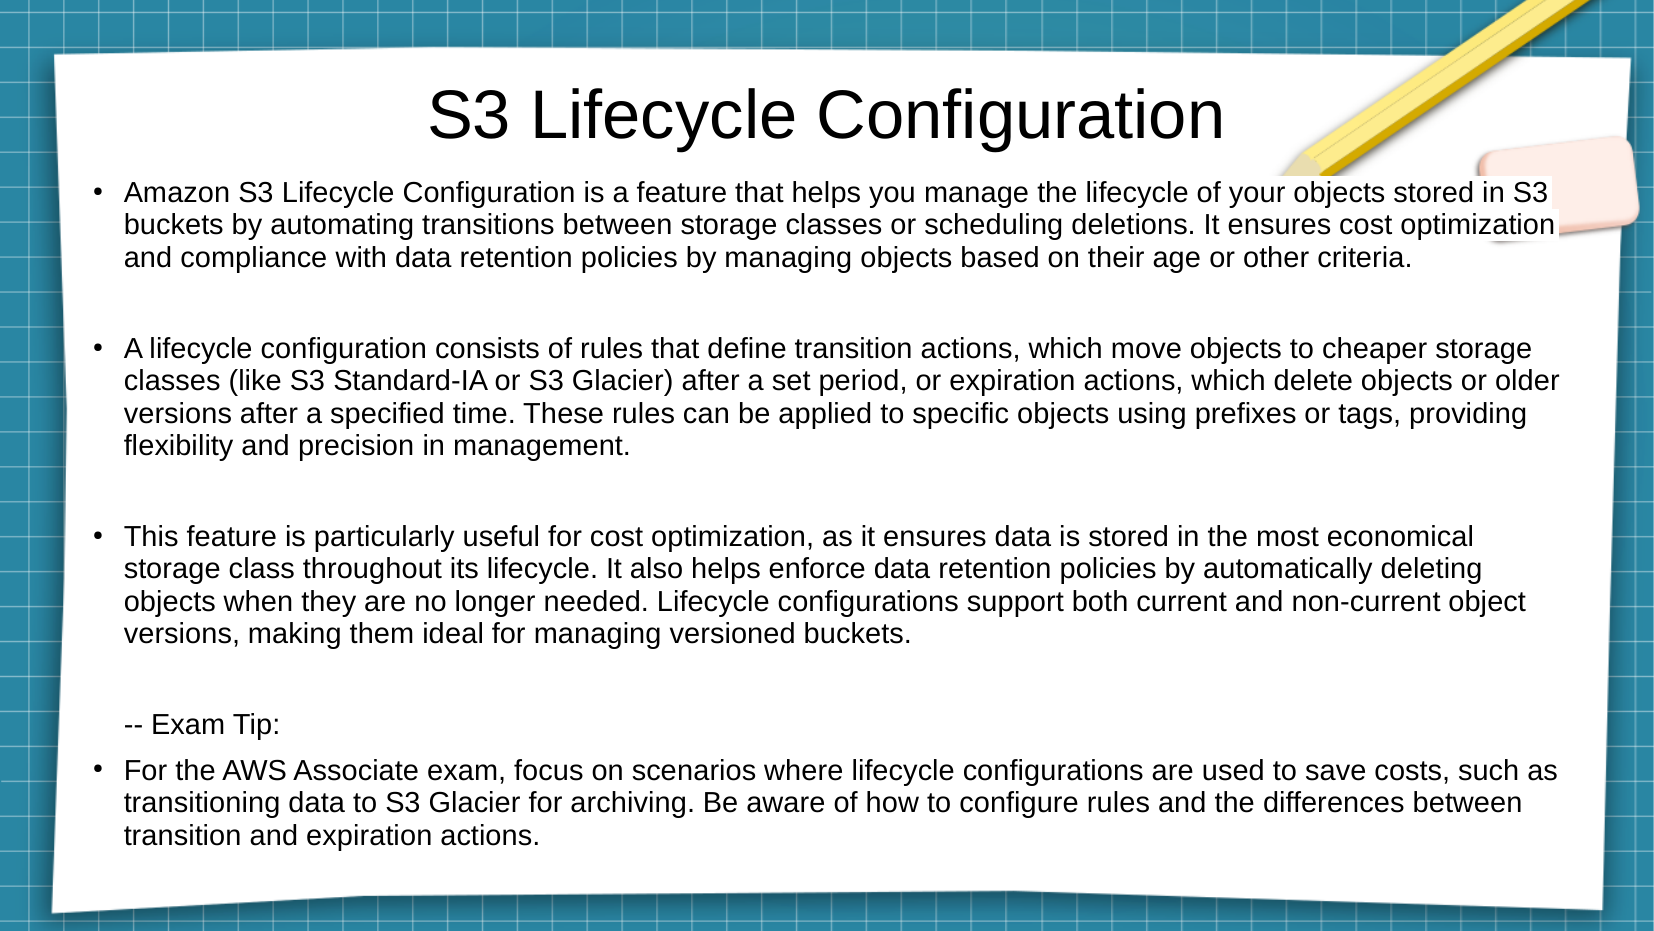

# S3 Lifecycle Configuration
Amazon S3 Lifecycle Configuration is a feature that helps you manage the lifecycle of your objects stored in S3 buckets by automating transitions between storage classes or scheduling deletions. It ensures cost optimization and compliance with data retention policies by managing objects based on their age or other criteria.
A lifecycle configuration consists of rules that define transition actions, which move objects to cheaper storage classes (like S3 Standard-IA or S3 Glacier) after a set period, or expiration actions, which delete objects or older versions after a specified time. These rules can be applied to specific objects using prefixes or tags, providing flexibility and precision in management.
This feature is particularly useful for cost optimization, as it ensures data is stored in the most economical storage class throughout its lifecycle. It also helps enforce data retention policies by automatically deleting objects when they are no longer needed. Lifecycle configurations support both current and non-current object versions, making them ideal for managing versioned buckets.
-- Exam Tip:
For the AWS Associate exam, focus on scenarios where lifecycle configurations are used to save costs, such as transitioning data to S3 Glacier for archiving. Be aware of how to configure rules and the differences between transition and expiration actions.